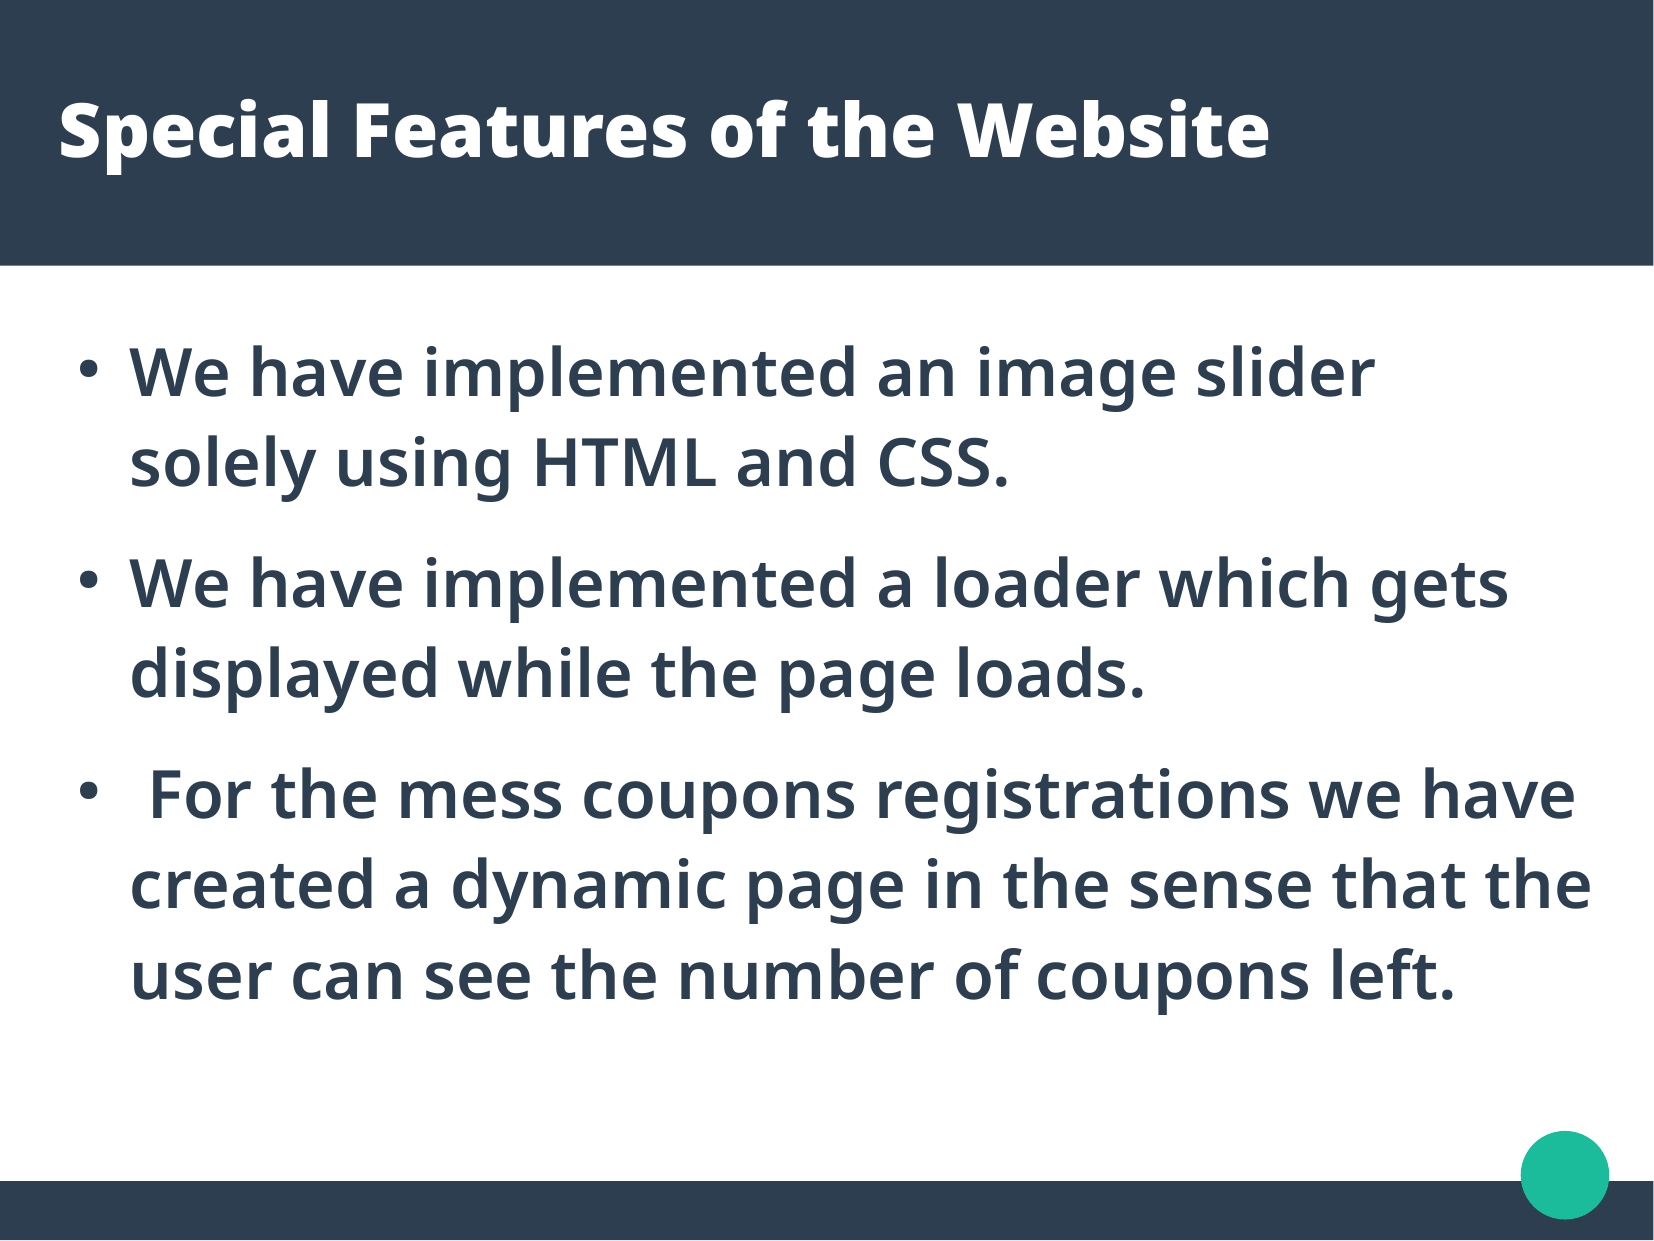

# Special Features of the Website
We have implemented an image slider solely using HTML and CSS.
We have implemented a loader which gets displayed while the page loads.
 For the mess coupons registrations we have created a dynamic page in the sense that the user can see the number of coupons left.